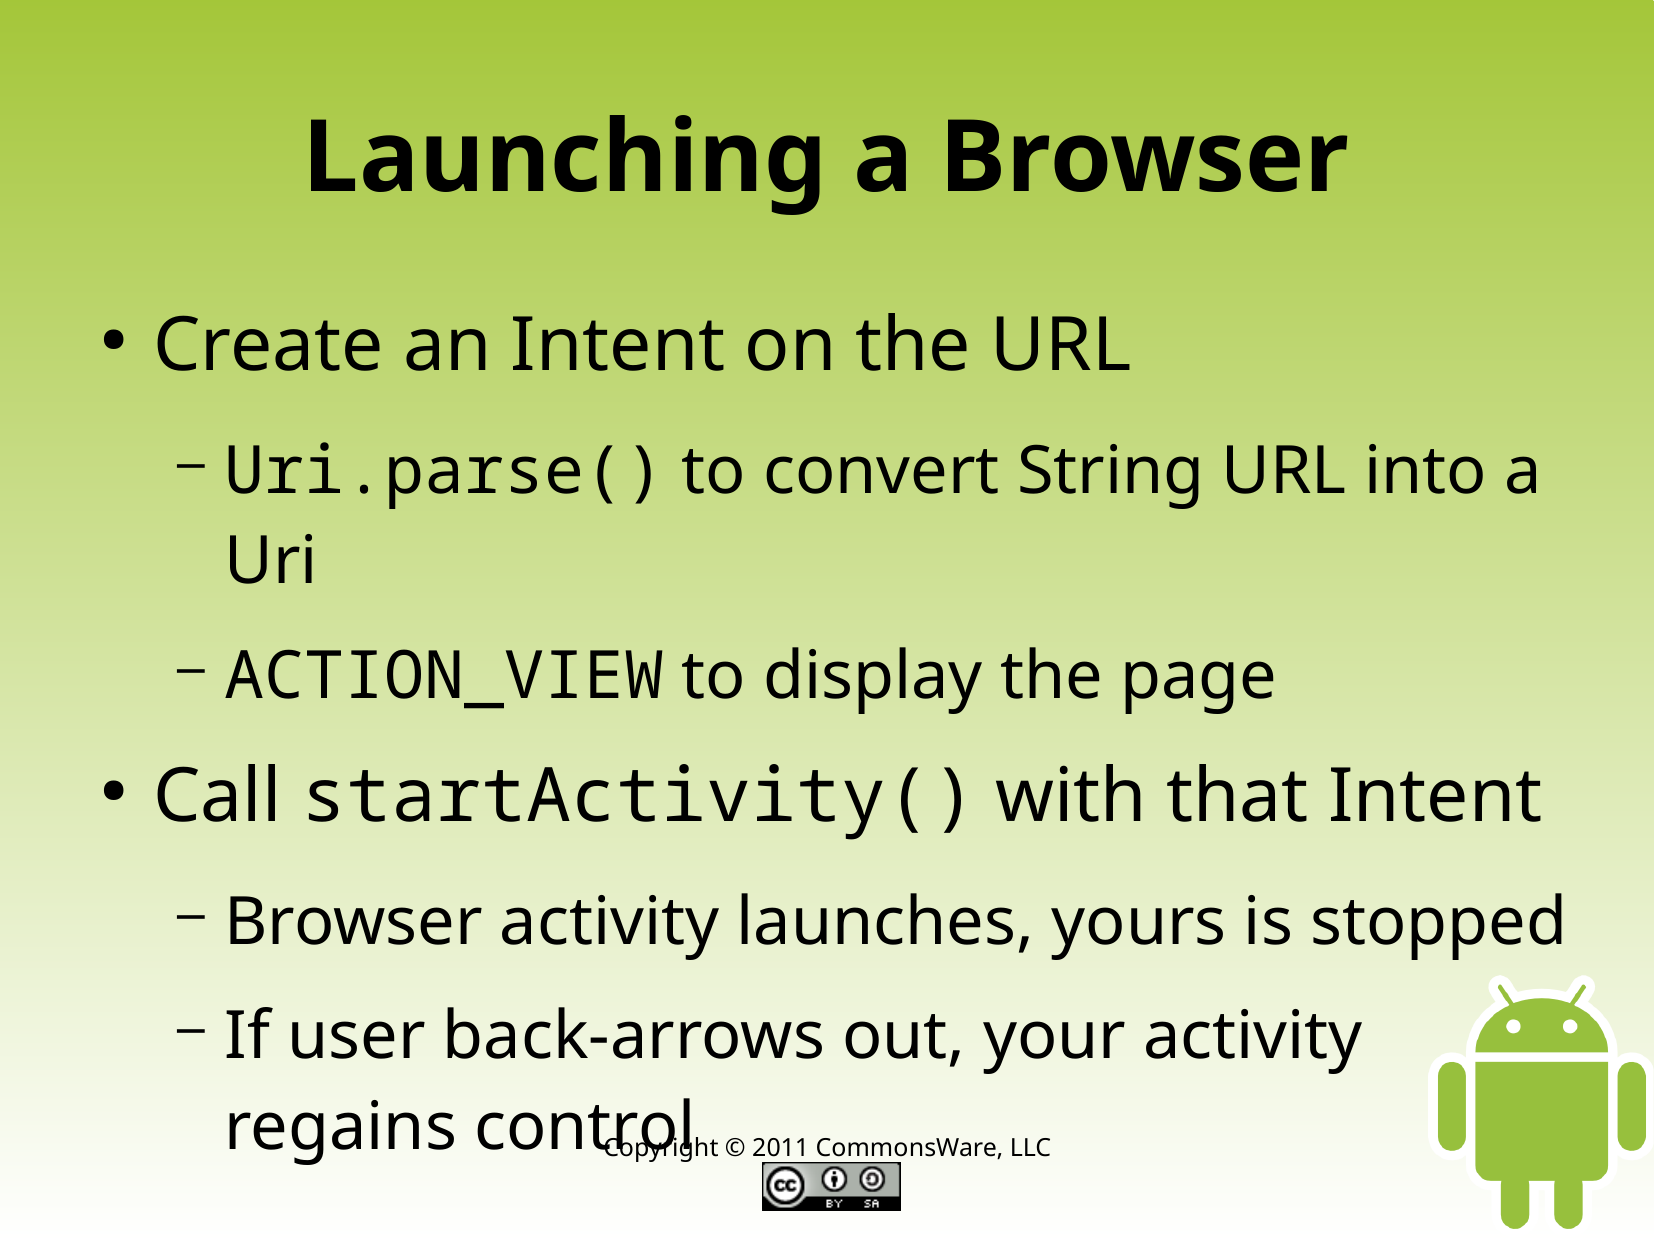

# Launching a Browser
Create an Intent on the URL
Uri.parse() to convert String URL into a Uri
ACTION_VIEW to display the page
Call startActivity() with that Intent
Browser activity launches, yours is stopped
If user back-arrows out, your activity
regains control